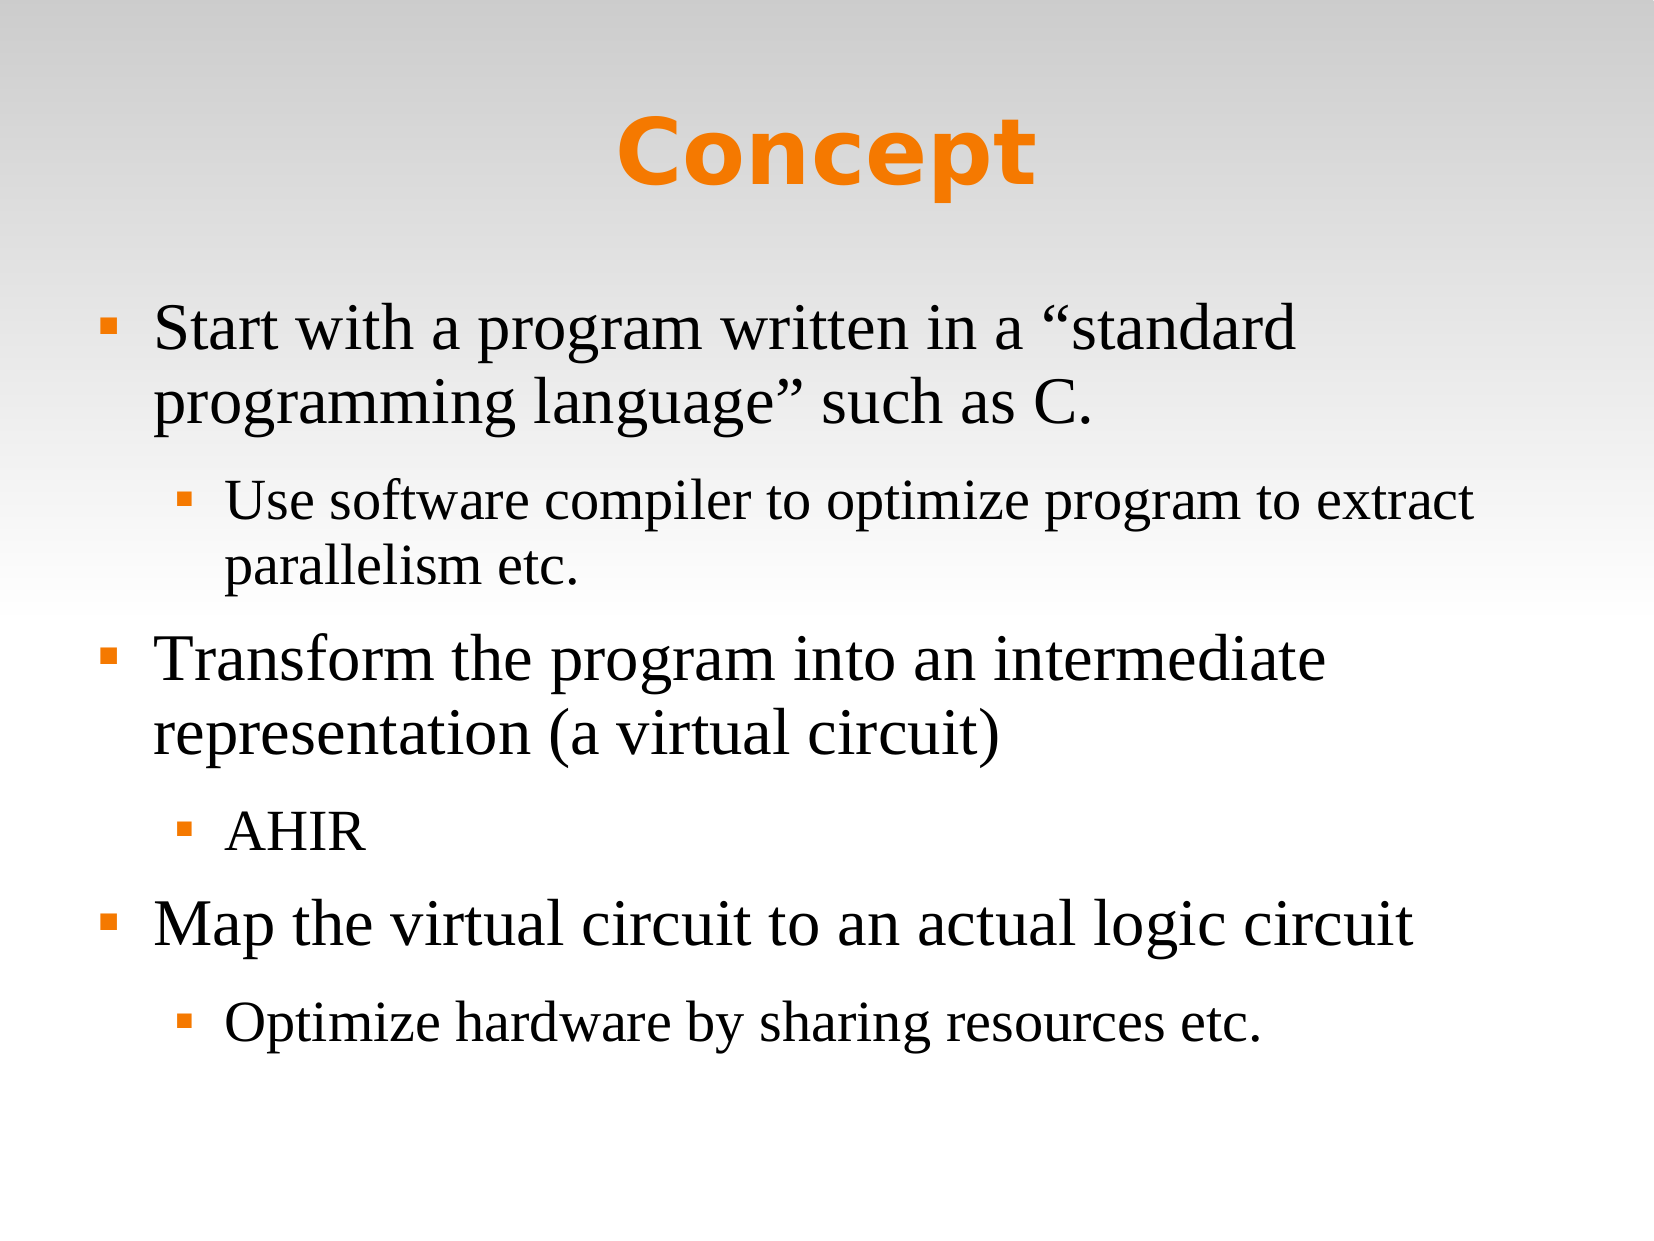

# Concept
Start with a program written in a “standard programming language” such as C.
Use software compiler to optimize program to extract parallelism etc.
Transform the program into an intermediate representation (a virtual circuit)
AHIR
Map the virtual circuit to an actual logic circuit
Optimize hardware by sharing resources etc.